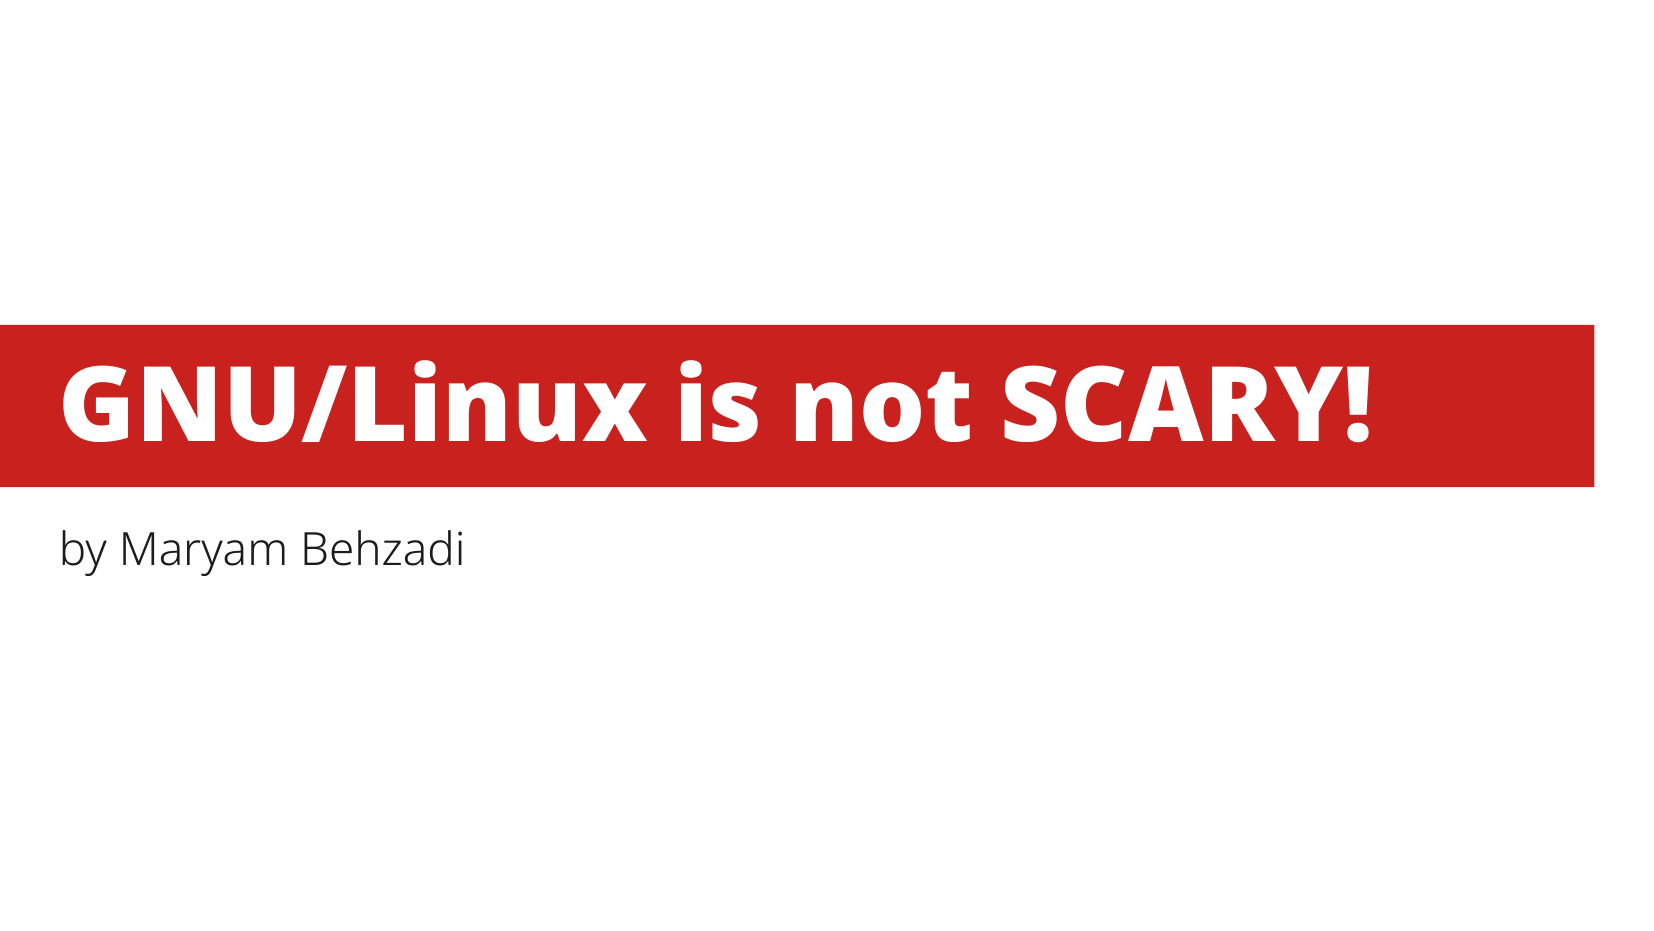

# GNU/Linux is not SCARY!
by Maryam Behzadi